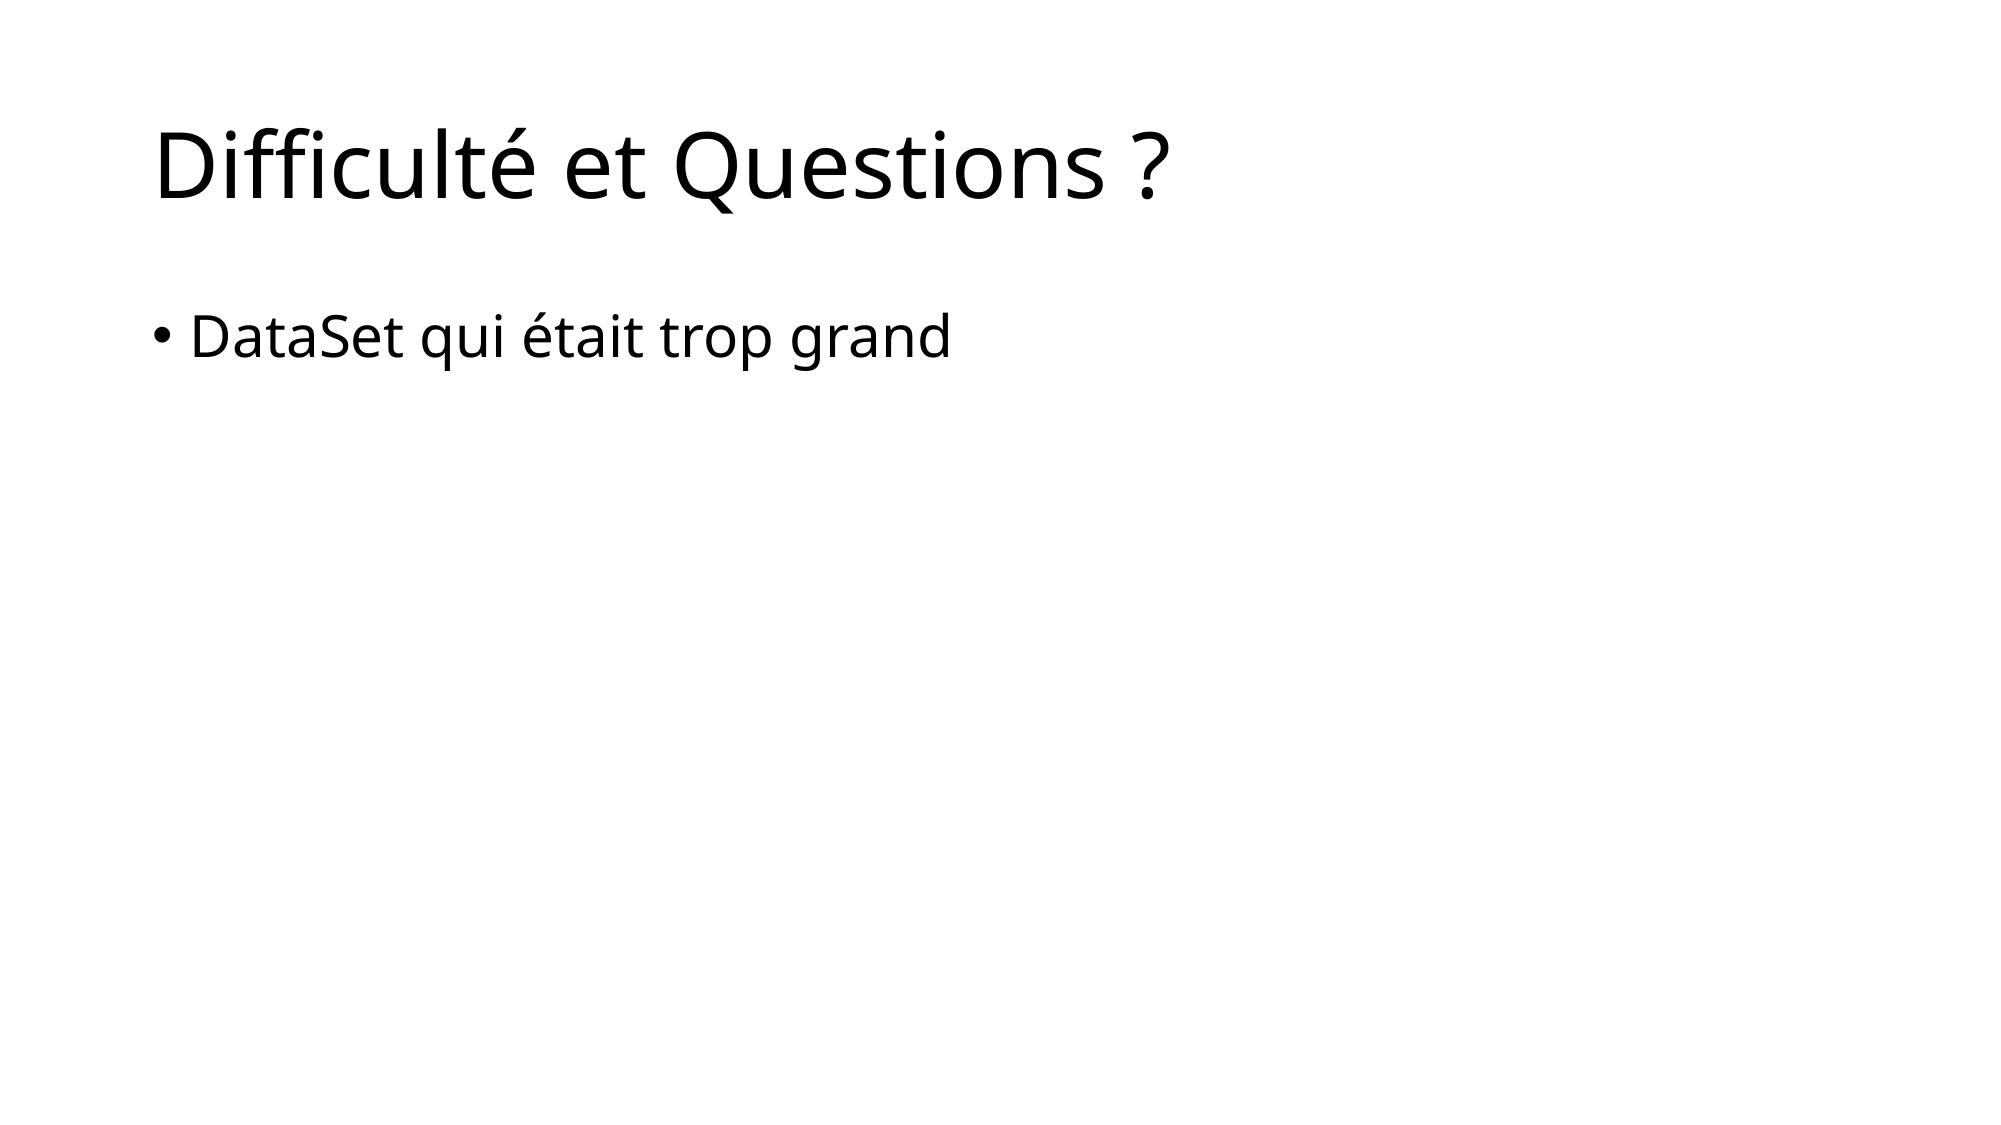

# Difficulté et Questions ?
DataSet qui était trop grand